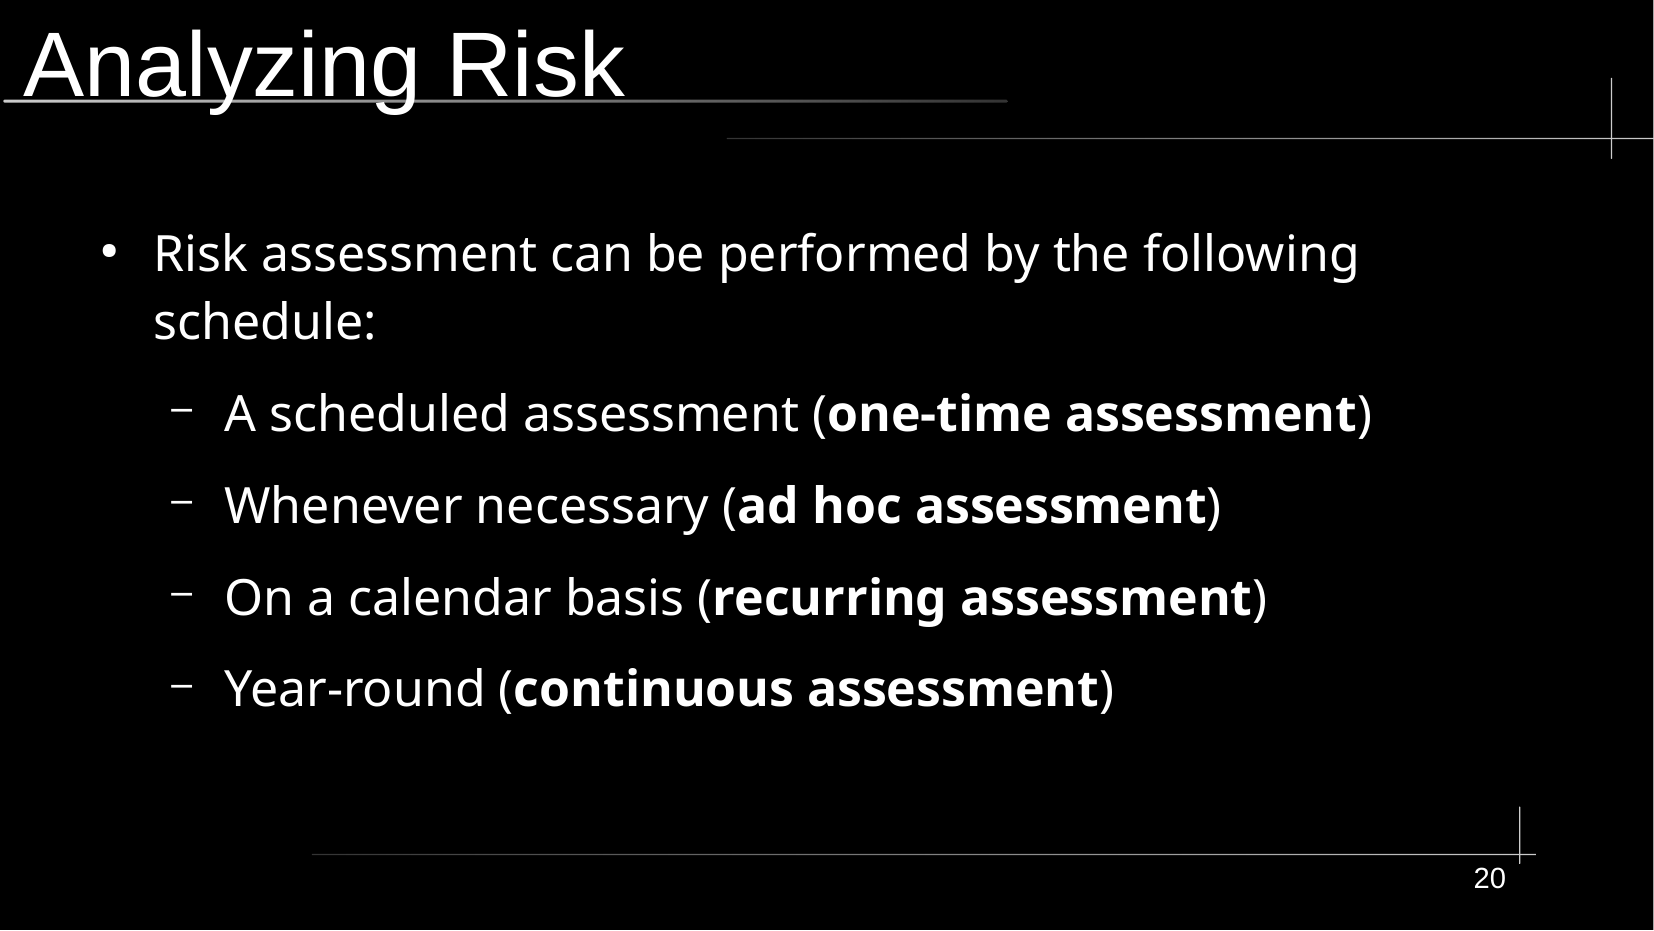

# Analyzing Risk
Risk assessment can be performed by the following schedule:
A scheduled assessment (one-time assessment)
Whenever necessary (ad hoc assessment)
On a calendar basis (recurring assessment)
Year-round (continuous assessment)
20